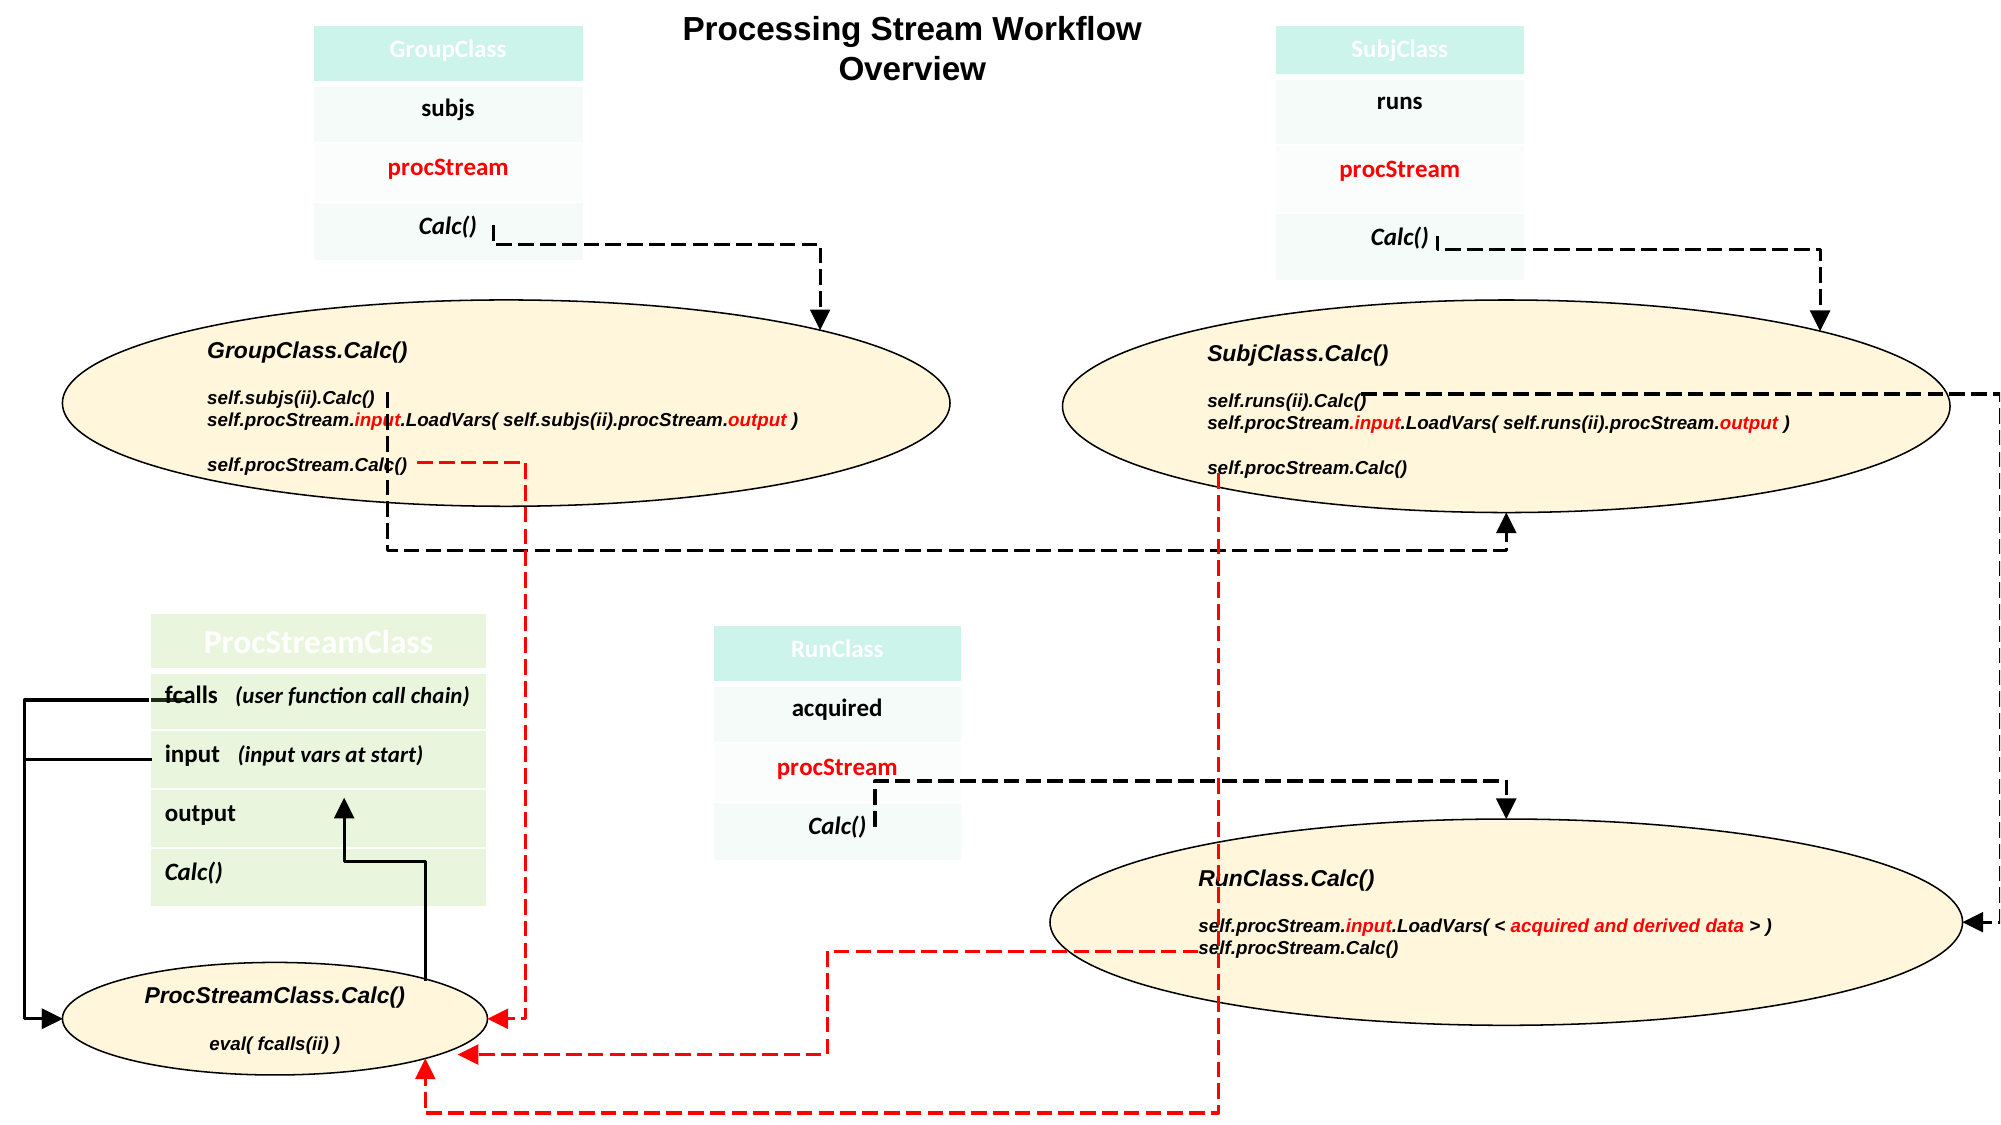

Processing Stream Workflow Overview
GroupClass
subjs
procStream
Calc()
SubjClass
runs
procStream
Calc()
GroupClass.Calc()
self.subjs(ii).Calc()
self.procStream.input.LoadVars( self.subjs(ii).procStream.output )
self.procStream.Calc()
SubjClass.Calc()
self.runs(ii).Calc()
self.procStream.input.LoadVars( self.runs(ii).procStream.output )
self.procStream.Calc()
ProcStreamClass
fcalls (user function call chain)
input (input vars at start)
output
Calc()
RunClass
acquired
procStream
Calc()
RunClass.Calc()
self.procStream.input.LoadVars( < acquired and derived data > )
self.procStream.Calc()
ProcStreamClass.Calc()
eval( fcalls(ii) )